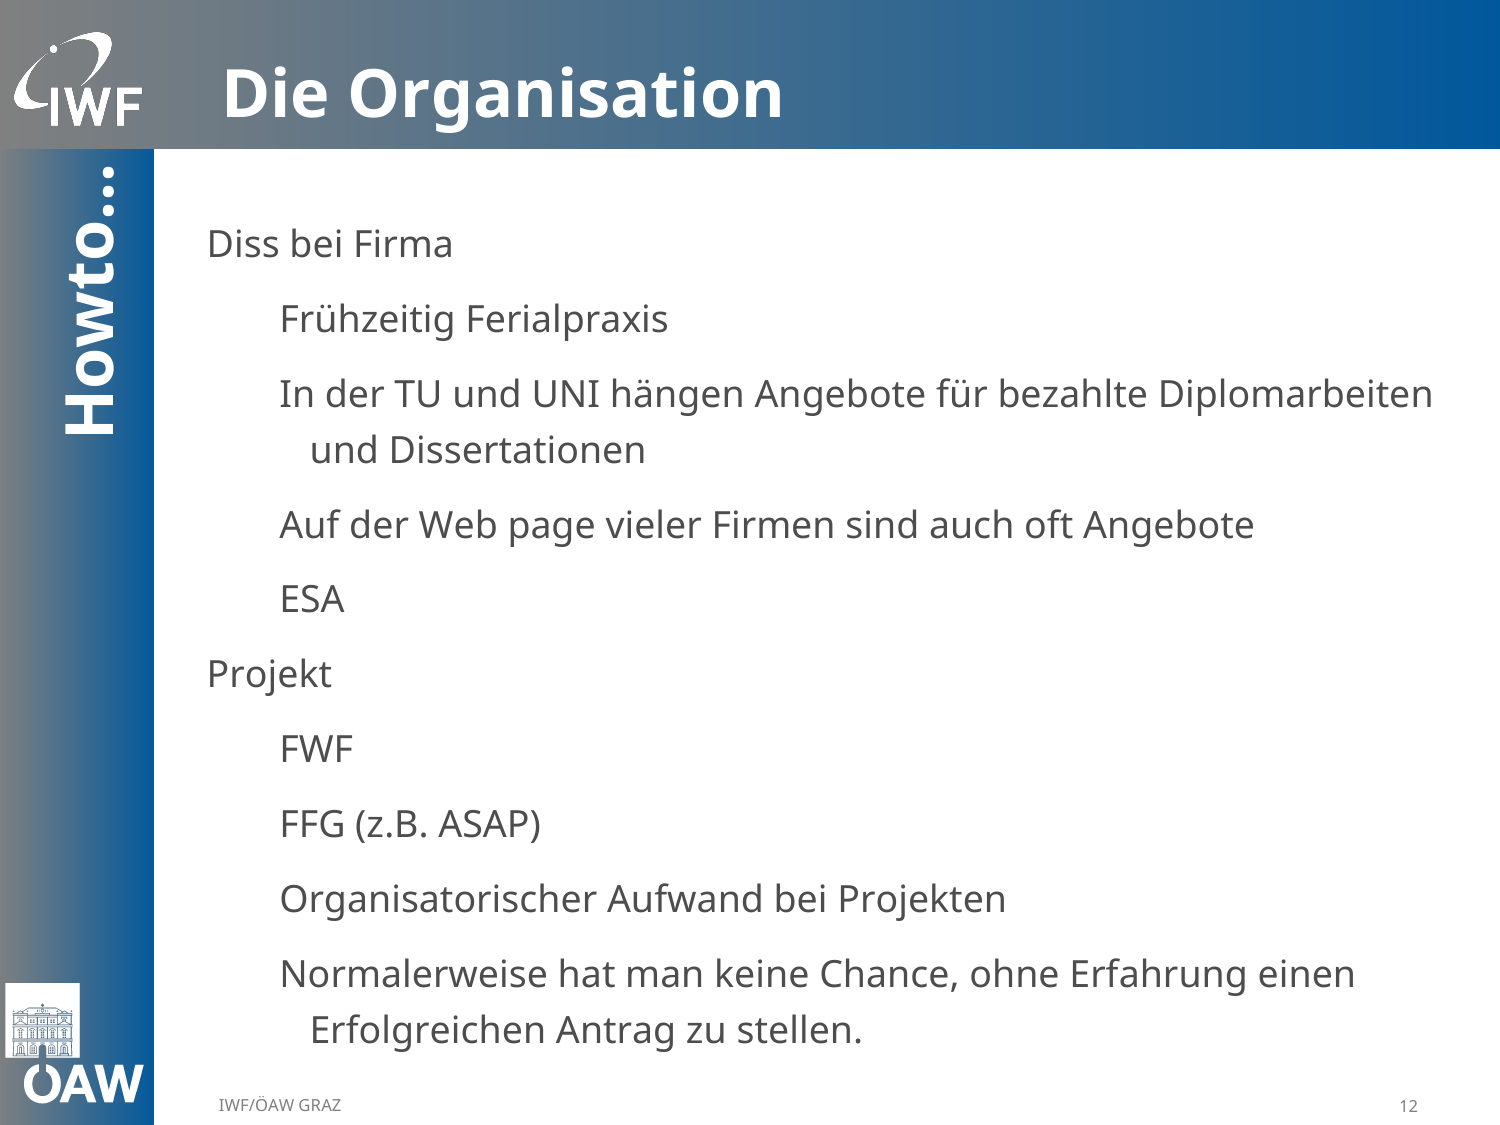

# Die Organisation
Diss bei Firma
Frühzeitig Ferialpraxis
In der TU und UNI hängen Angebote für bezahlte Diplomarbeiten und Dissertationen
Auf der Web page vieler Firmen sind auch oft Angebote
ESA
Projekt
FWF
FFG (z.B. ASAP)
Organisatorischer Aufwand bei Projekten
Normalerweise hat man keine Chance, ohne Erfahrung einen Erfolgreichen Antrag zu stellen.
Howto...
IWF/ÖAW GRAZ
12